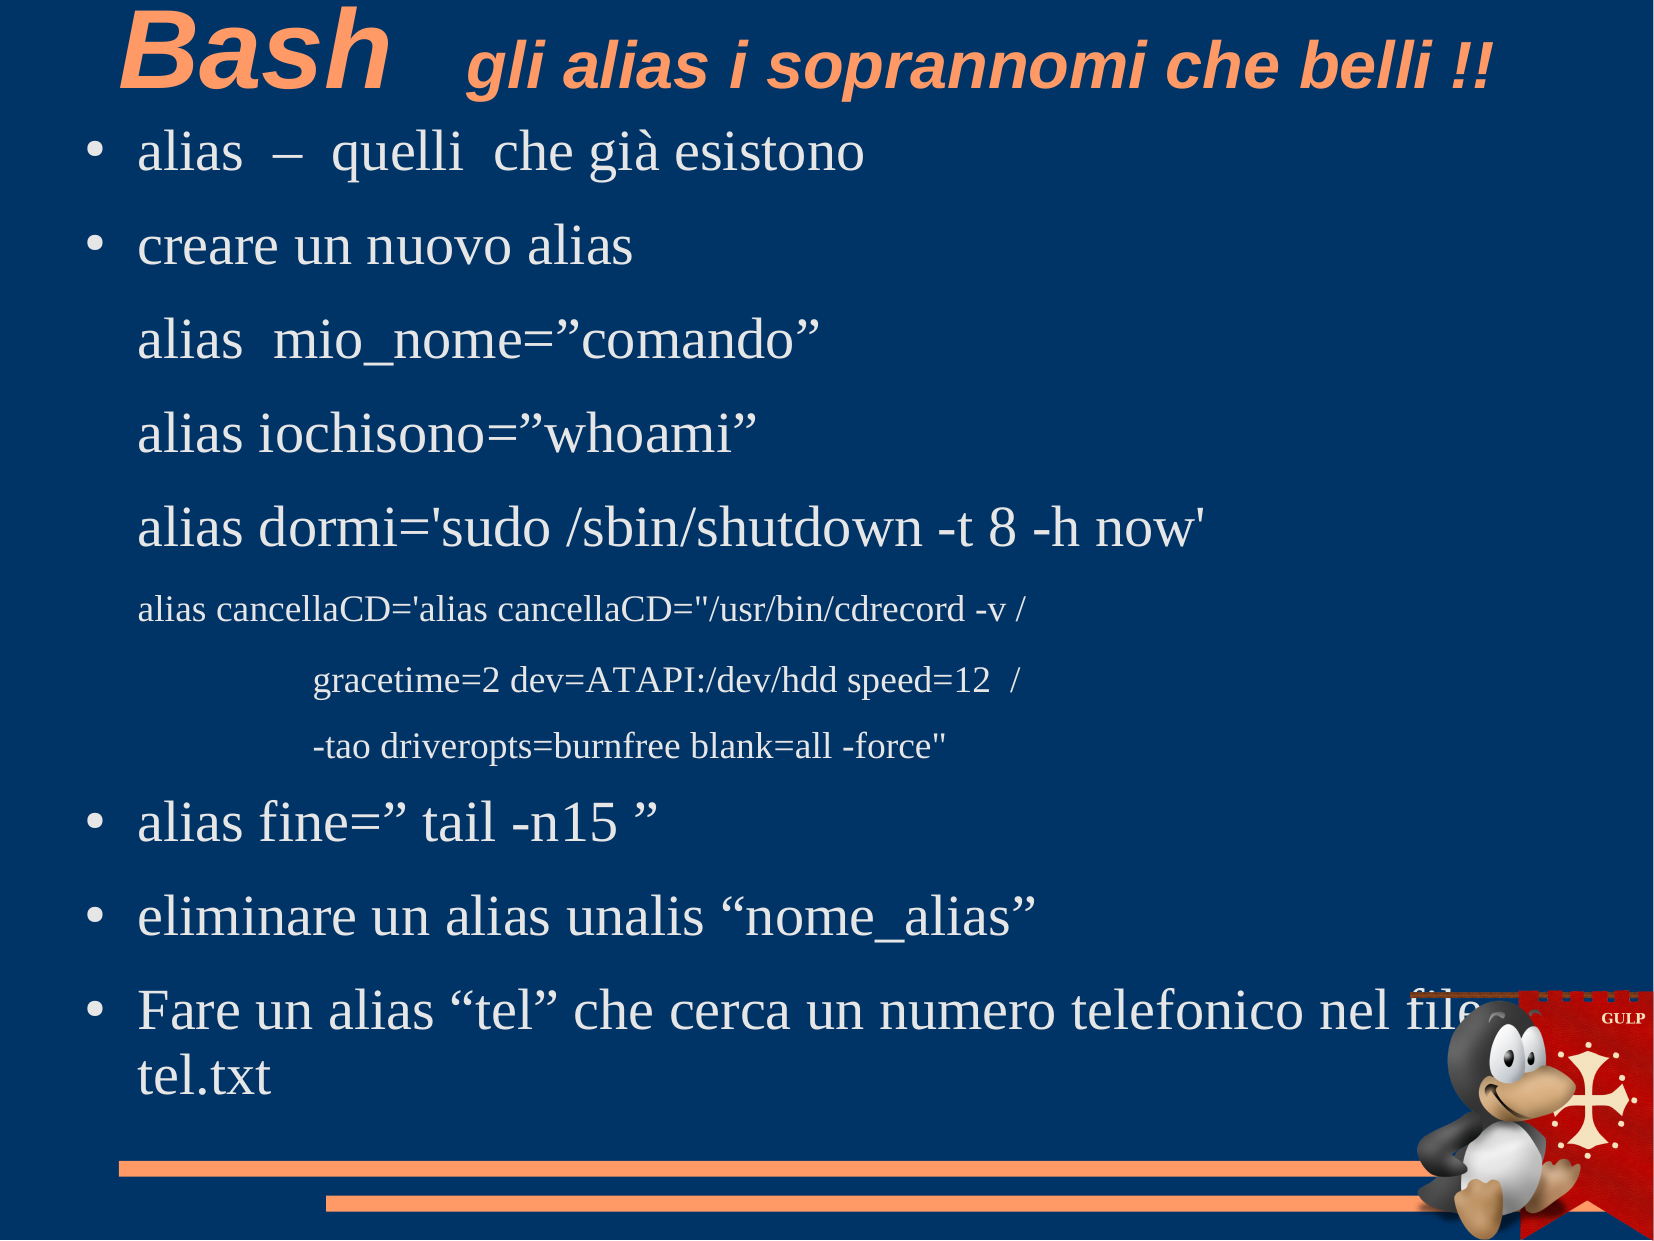

# Bash gli alias i soprannomi che belli !!
alias – quelli che già esistono
creare un nuovo alias
alias mio_nome=”comando”
alias iochisono=”whoami”
alias dormi='sudo /sbin/shutdown -t 8 -h now'
alias cancellaCD='alias cancellaCD="/usr/bin/cdrecord -v /
 gracetime=2 dev=ATAPI:/dev/hdd speed=12 /
 -tao driveropts=burnfree blank=all -force"
alias fine=” tail -n15 ”
eliminare un alias unalis “nome_alias”
Fare un alias “tel” che cerca un numero telefonico nel file tel.txt